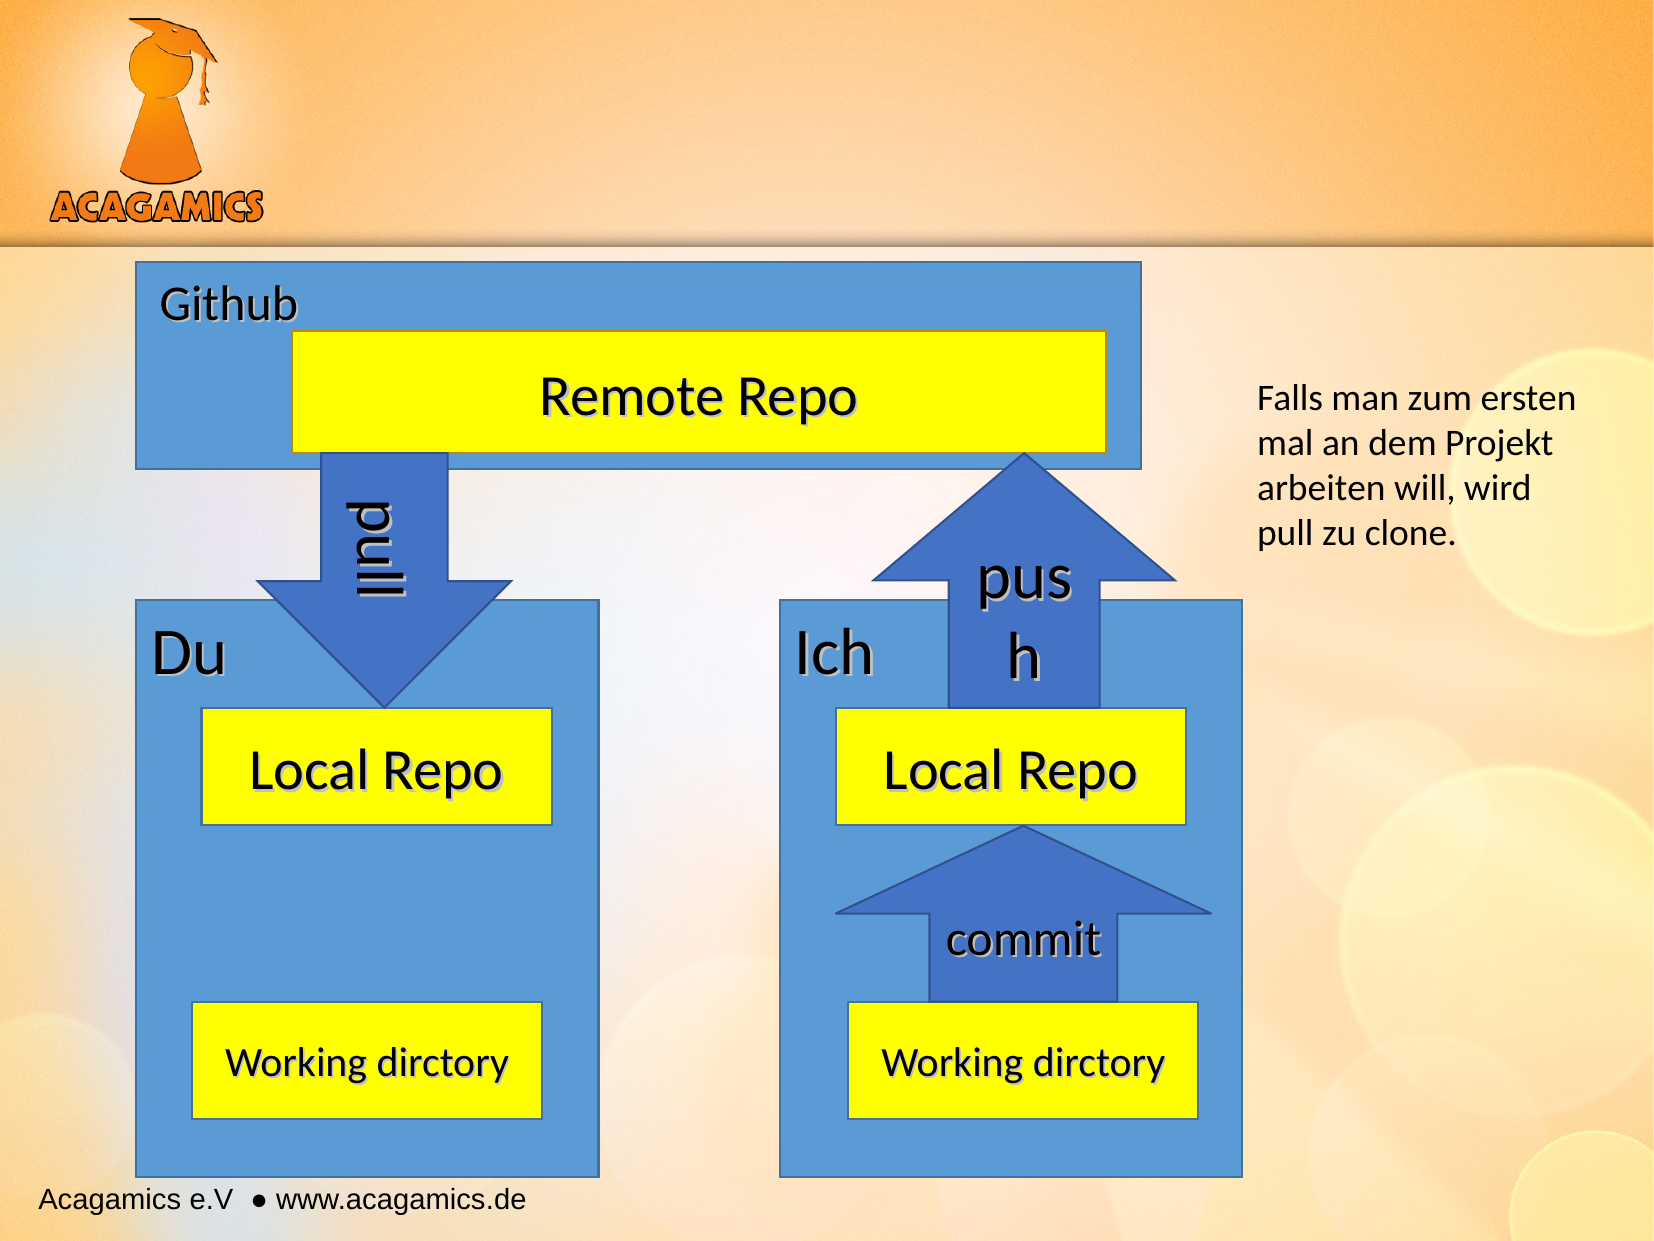

Github
Remote Repo
Falls man zum ersten mal an dem Projekt arbeiten will, wird pull zu clone.
push
pull
Du
Ich
Local Repo
Local Repo
commit
Working dirctory
Working dirctory